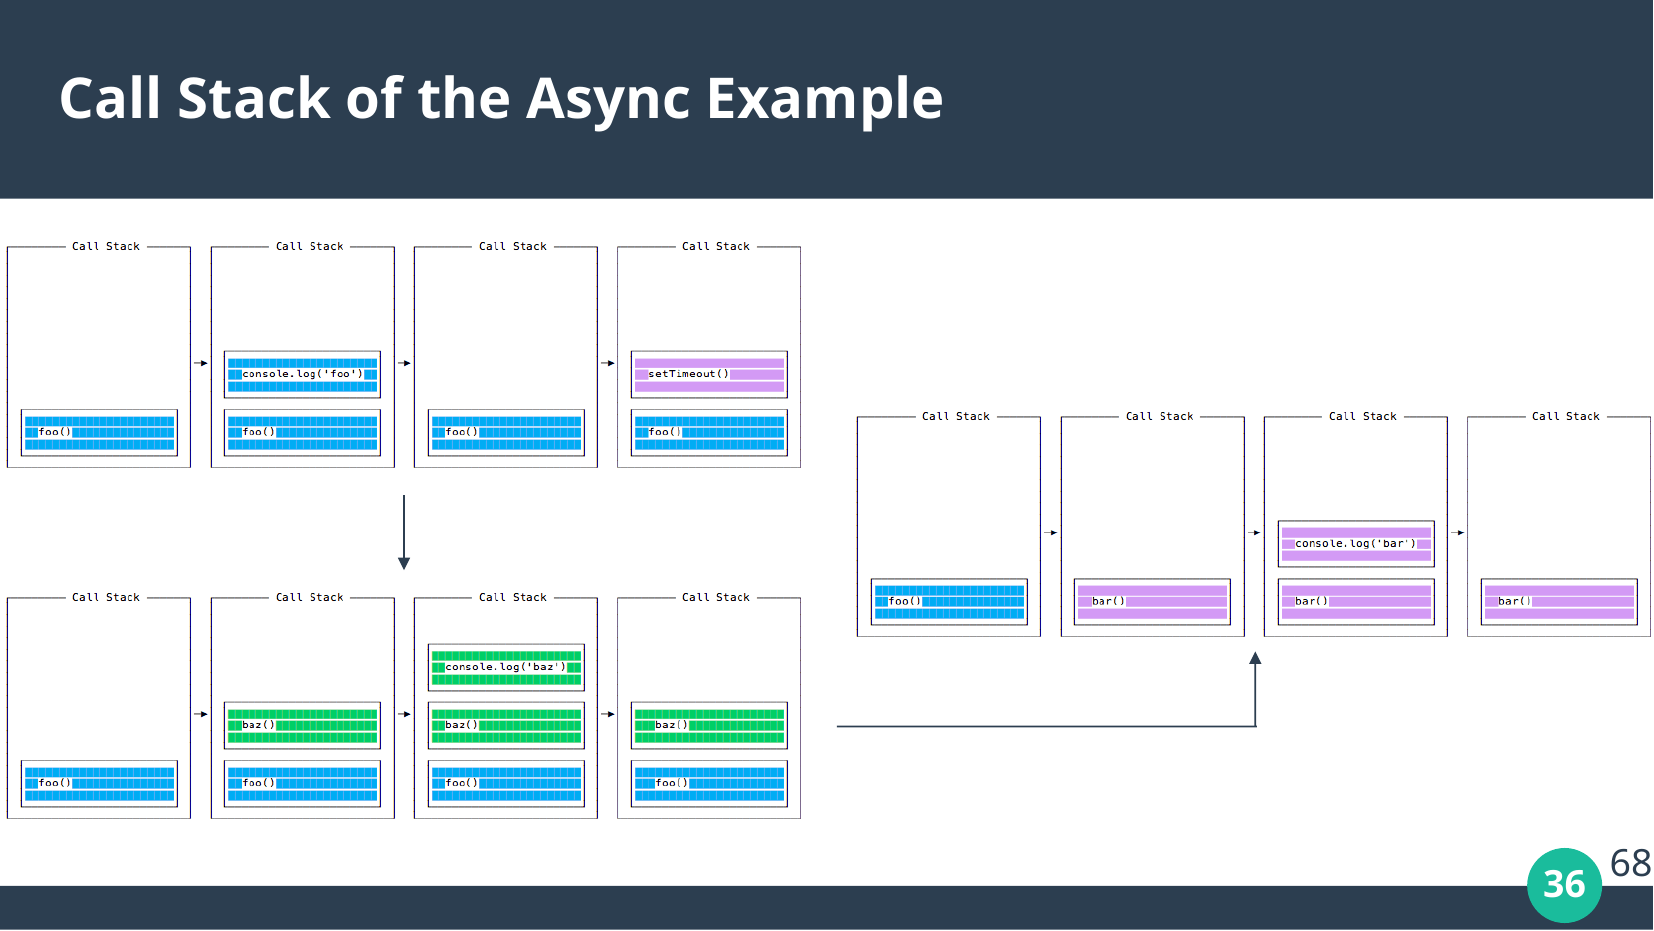

# Call Stack of the Async Example
68